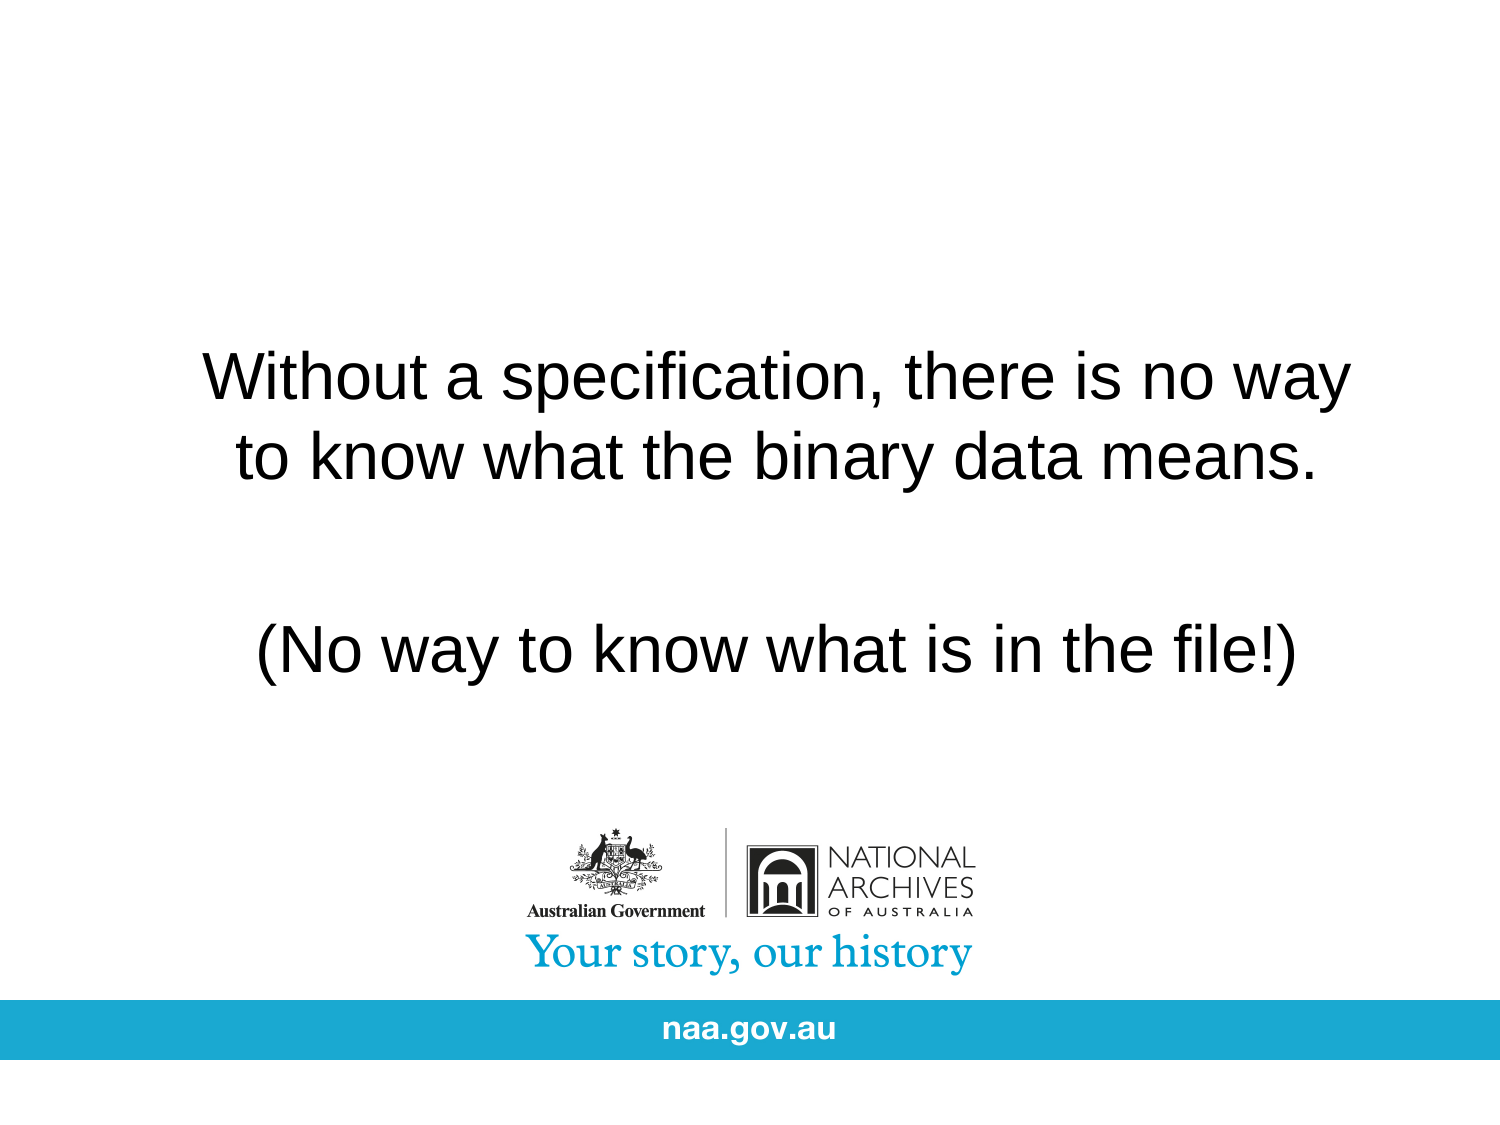

#
Without a specification, there is no way to know what the binary data means.
(No way to know what is in the file!)